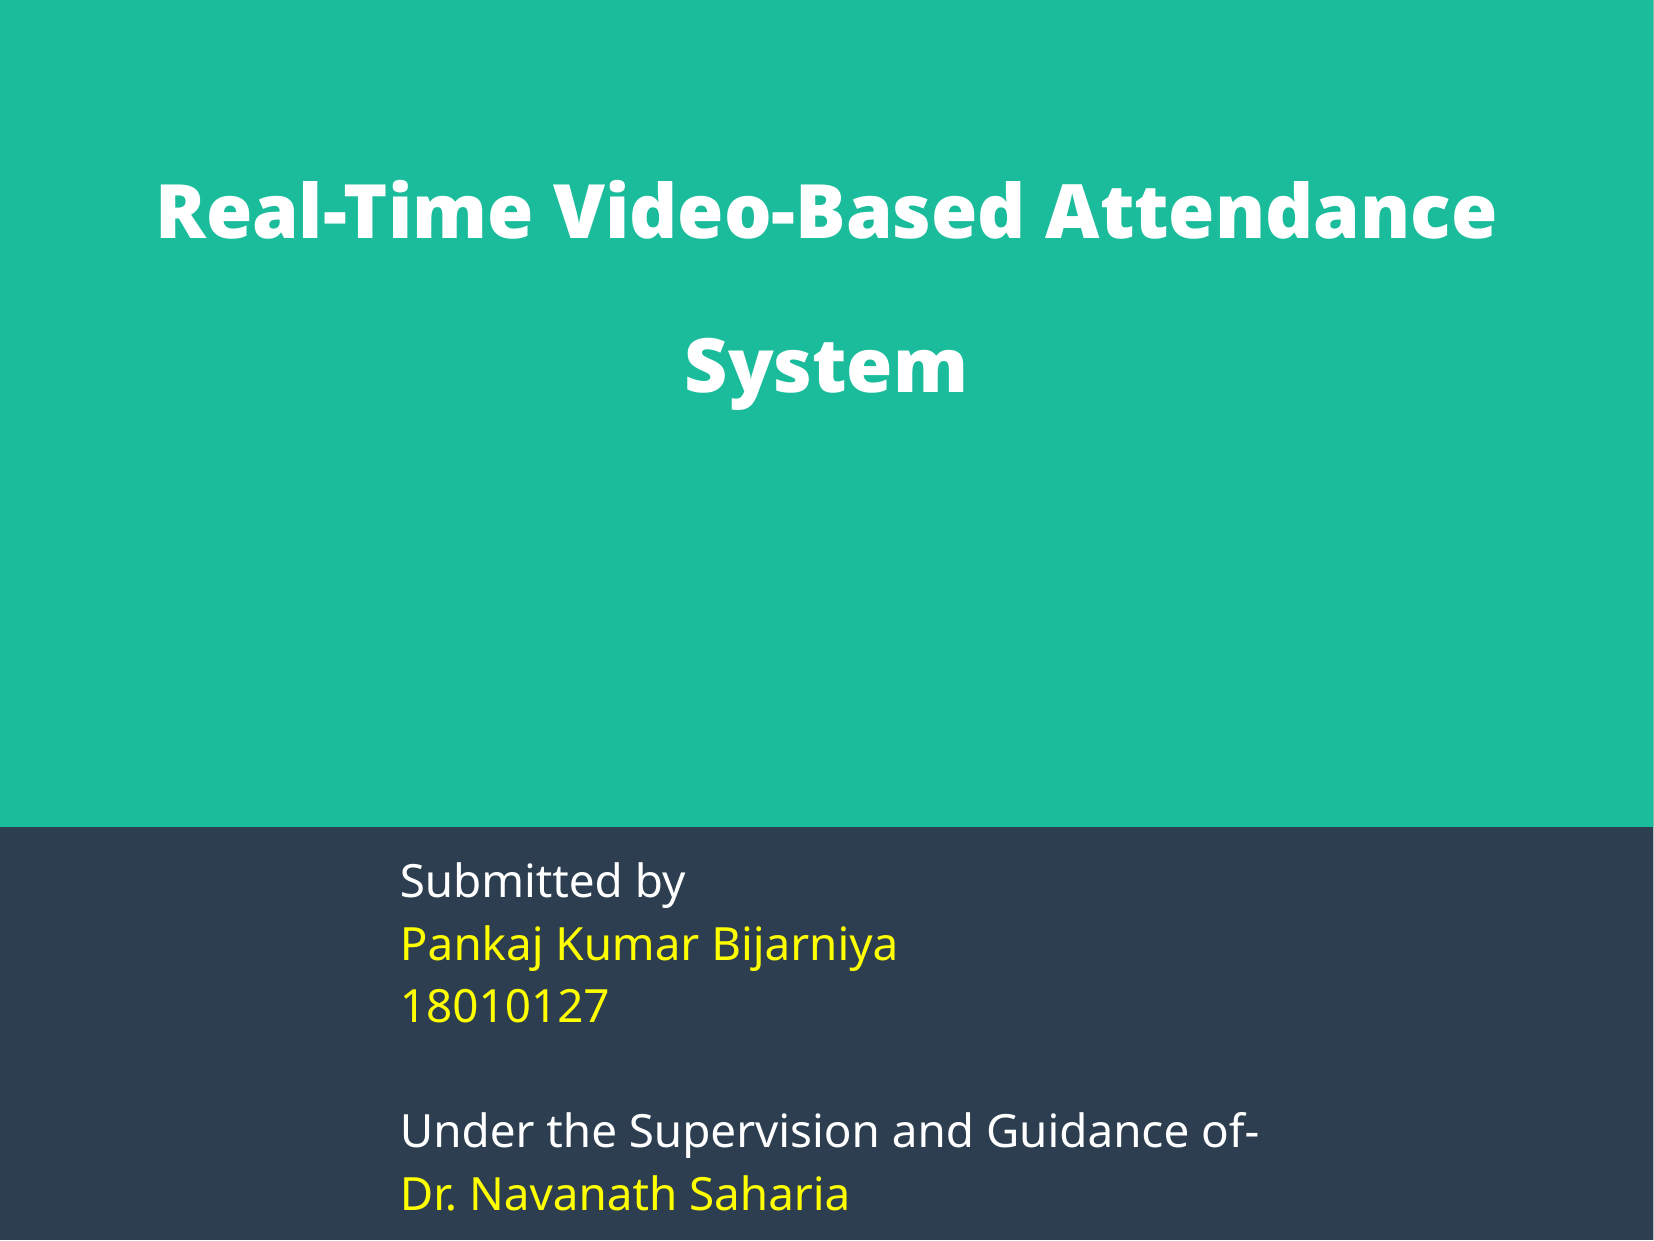

# Real-Time Video-Based Attendance System
Submitted by
Pankaj Kumar Bijarniya
18010127
Under the Supervision and Guidance of-
Dr. Navanath Saharia